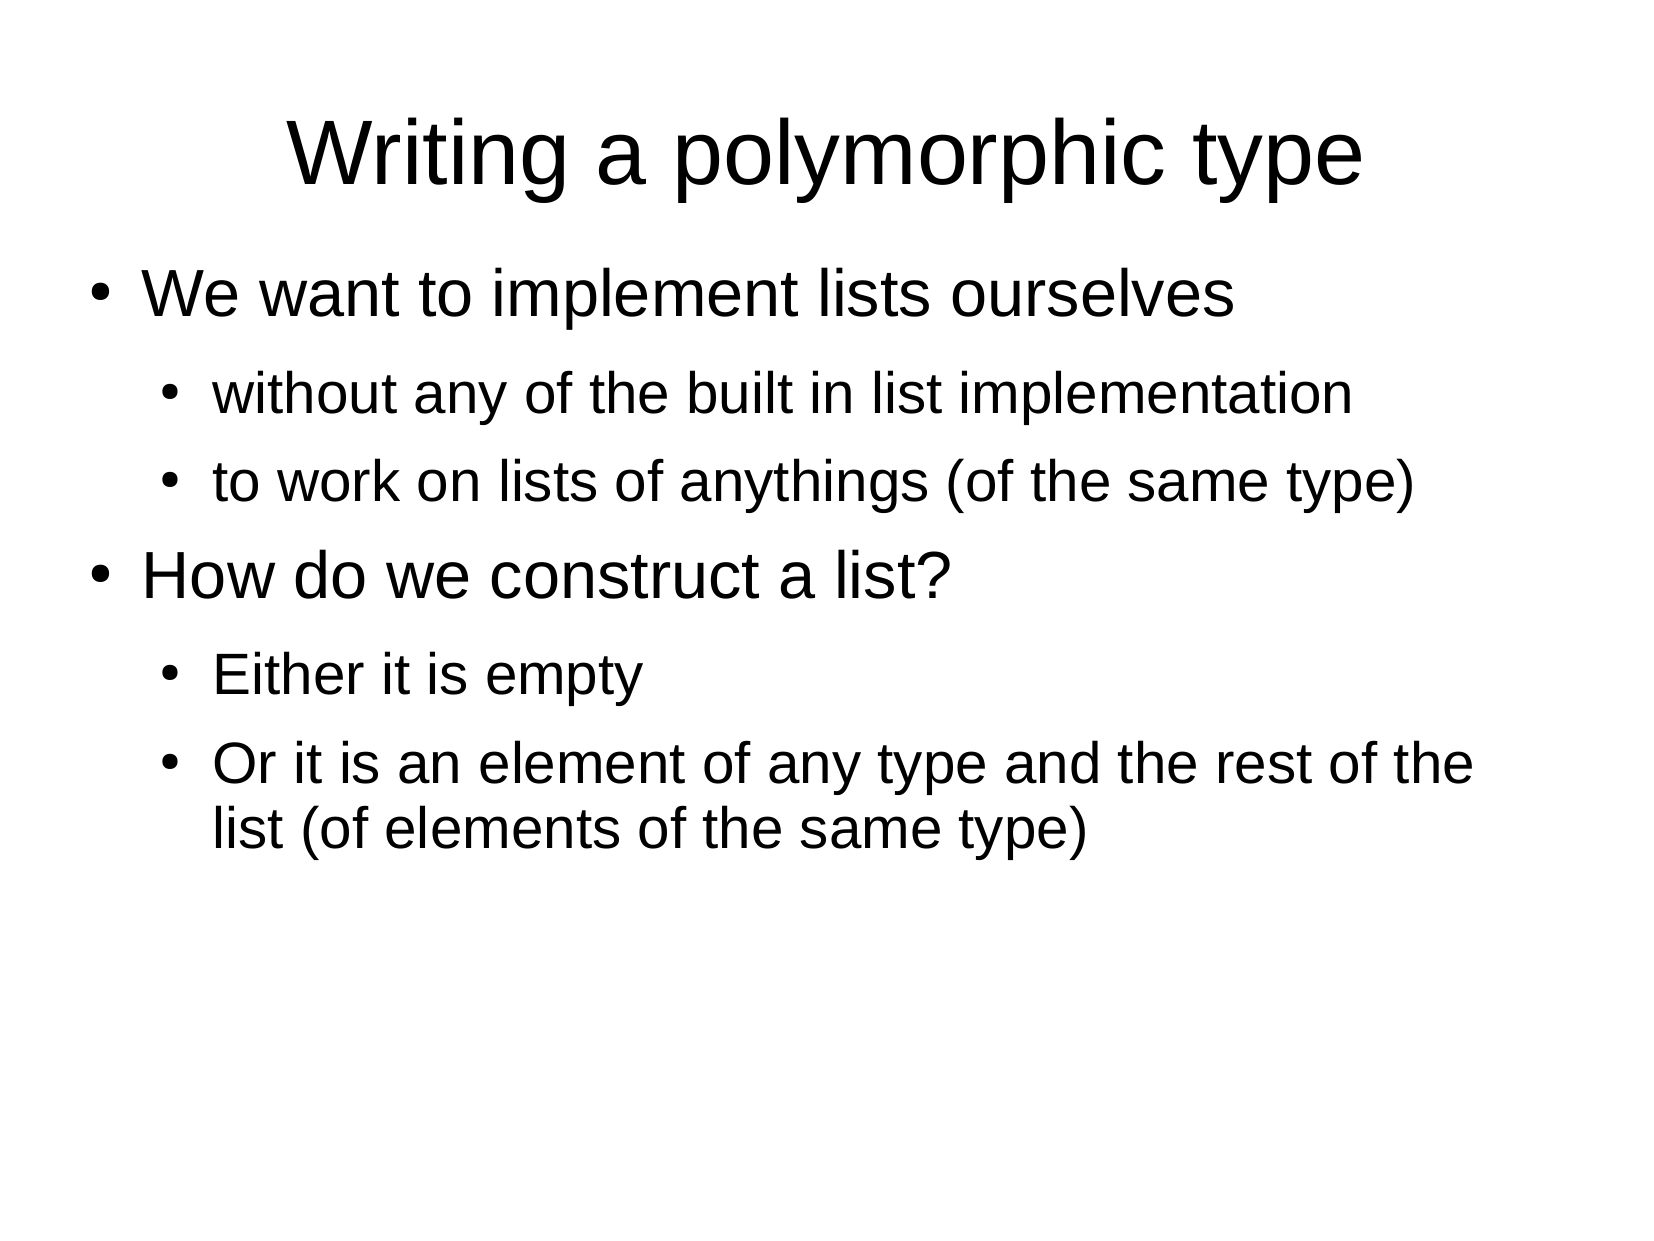

# Writing a polymorphic type
We want to implement lists ourselves
without any of the built in list implementation
to work on lists of anythings (of the same type)
How do we construct a list?
Either it is empty
Or it is an element of any type and the rest of the list (of elements of the same type)